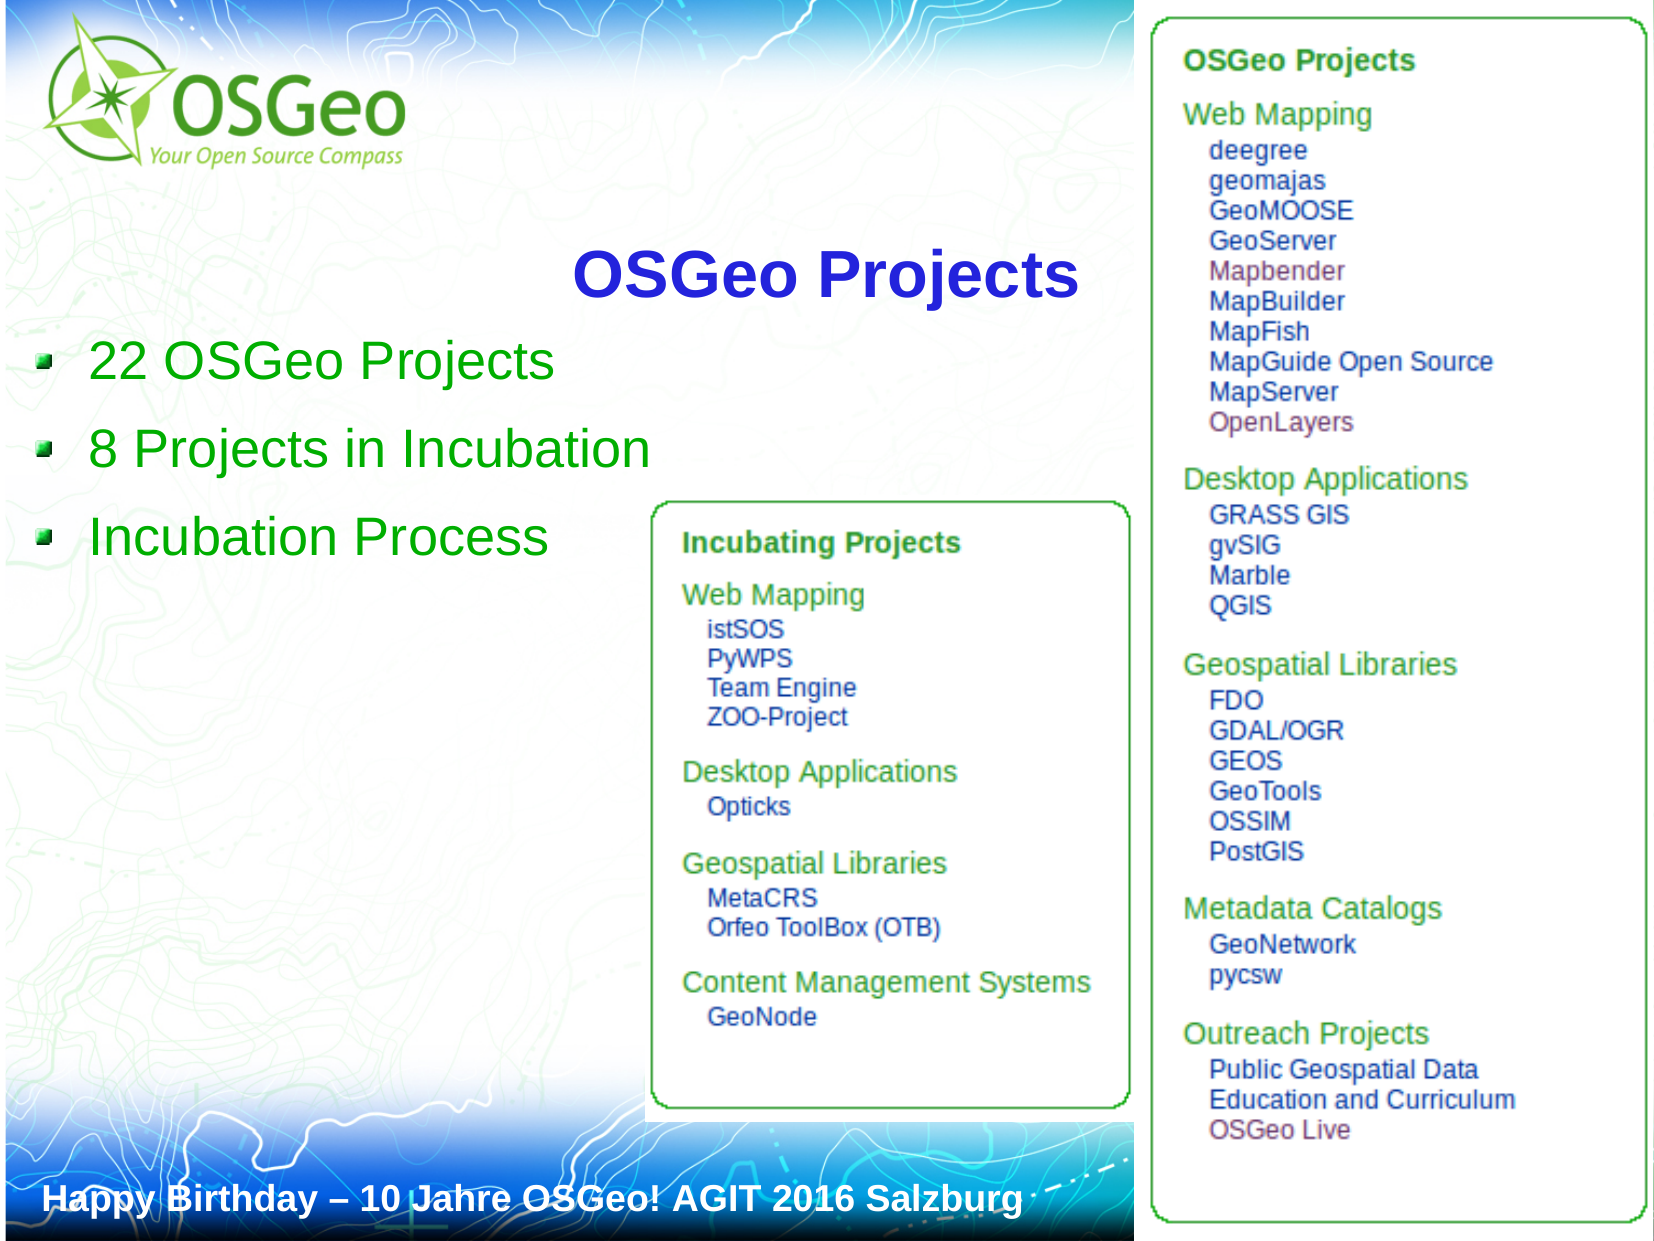

# OSGeo Projects
22 OSGeo Projects
8 Projects in Incubation
Incubation Process